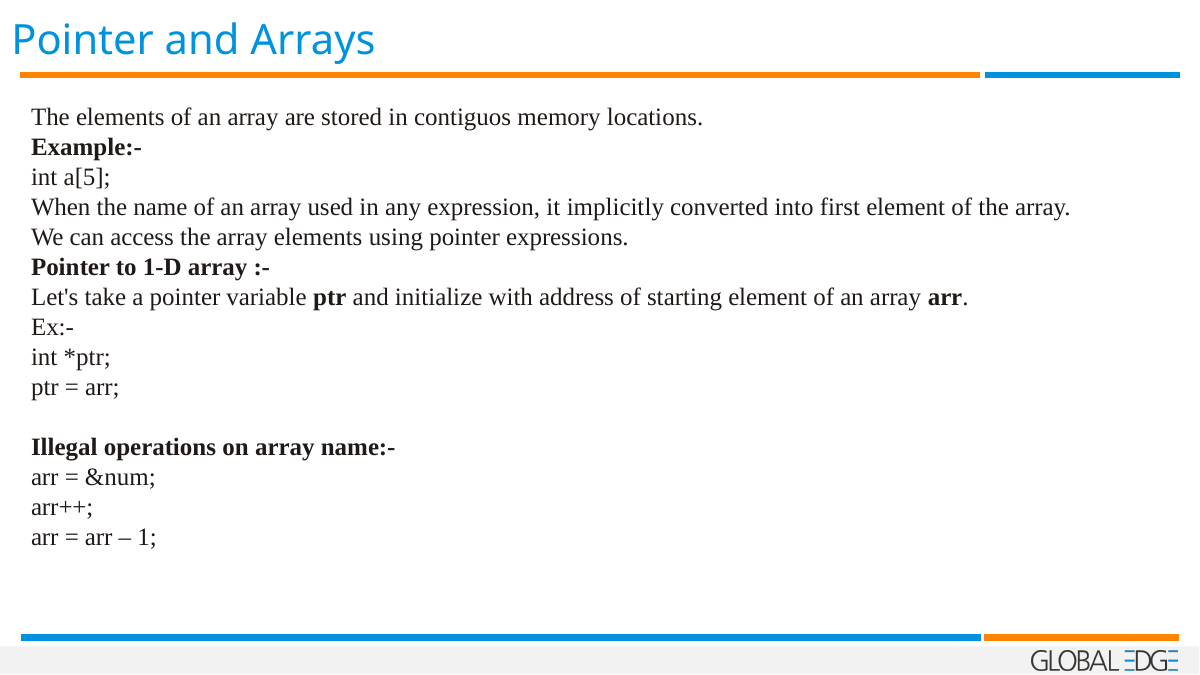

Pointer and Arrays
The elements of an array are stored in contiguos memory locations.
Example:-
int a[5];
When the name of an array used in any expression, it implicitly converted into first element of the array.
We can access the array elements using pointer expressions.
Pointer to 1-D array :-
Let's take a pointer variable ptr and initialize with address of starting element of an array arr.
Ex:-
int *ptr;
ptr = arr;
Illegal operations on array name:-
arr = &num;
arr++;
arr = arr – 1;